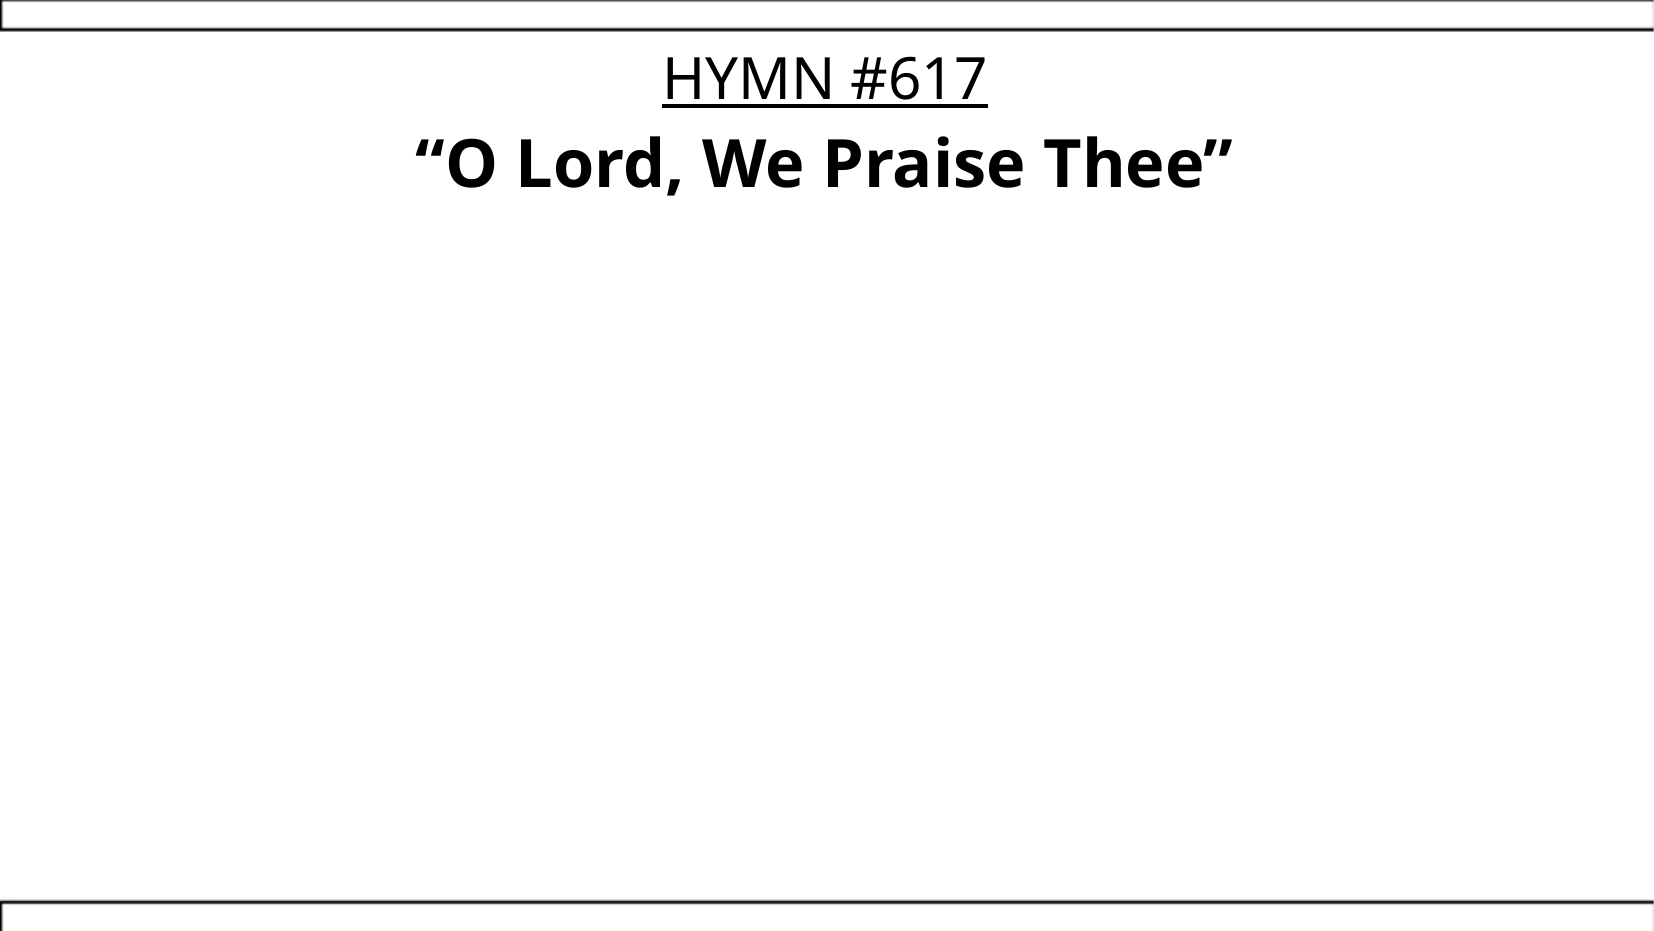

HYMN #617
“O Lord, We Praise Thee”